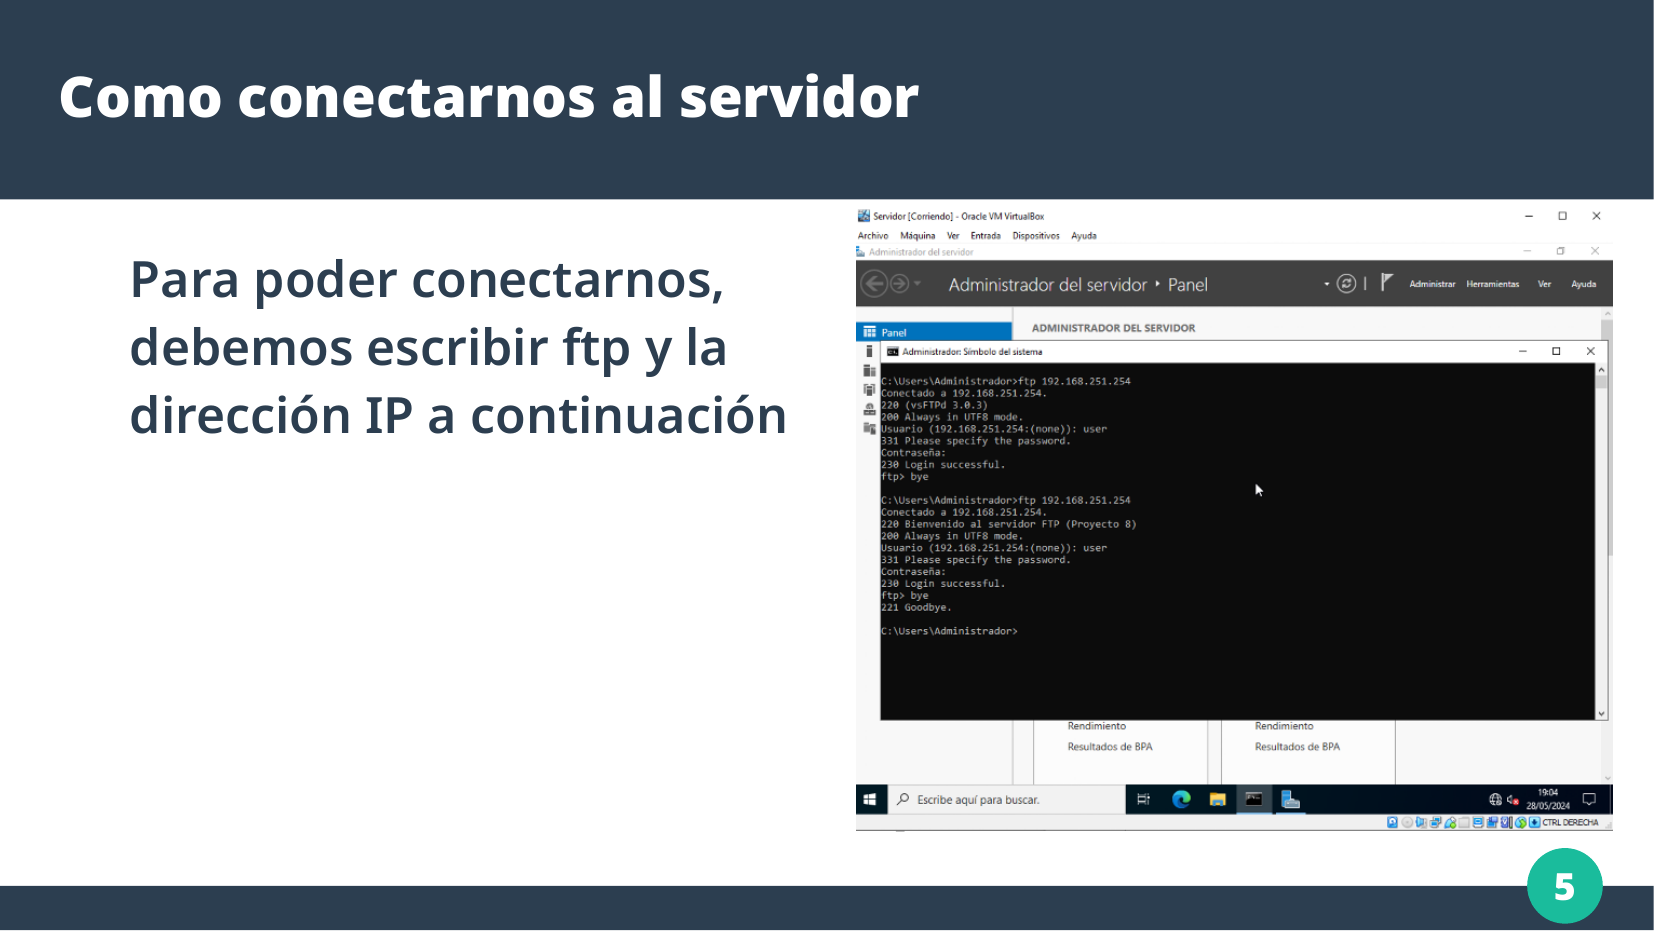

# Como conectarnos al servidor
Para poder conectarnos, debemos escribir ftp y la dirección IP a continuación